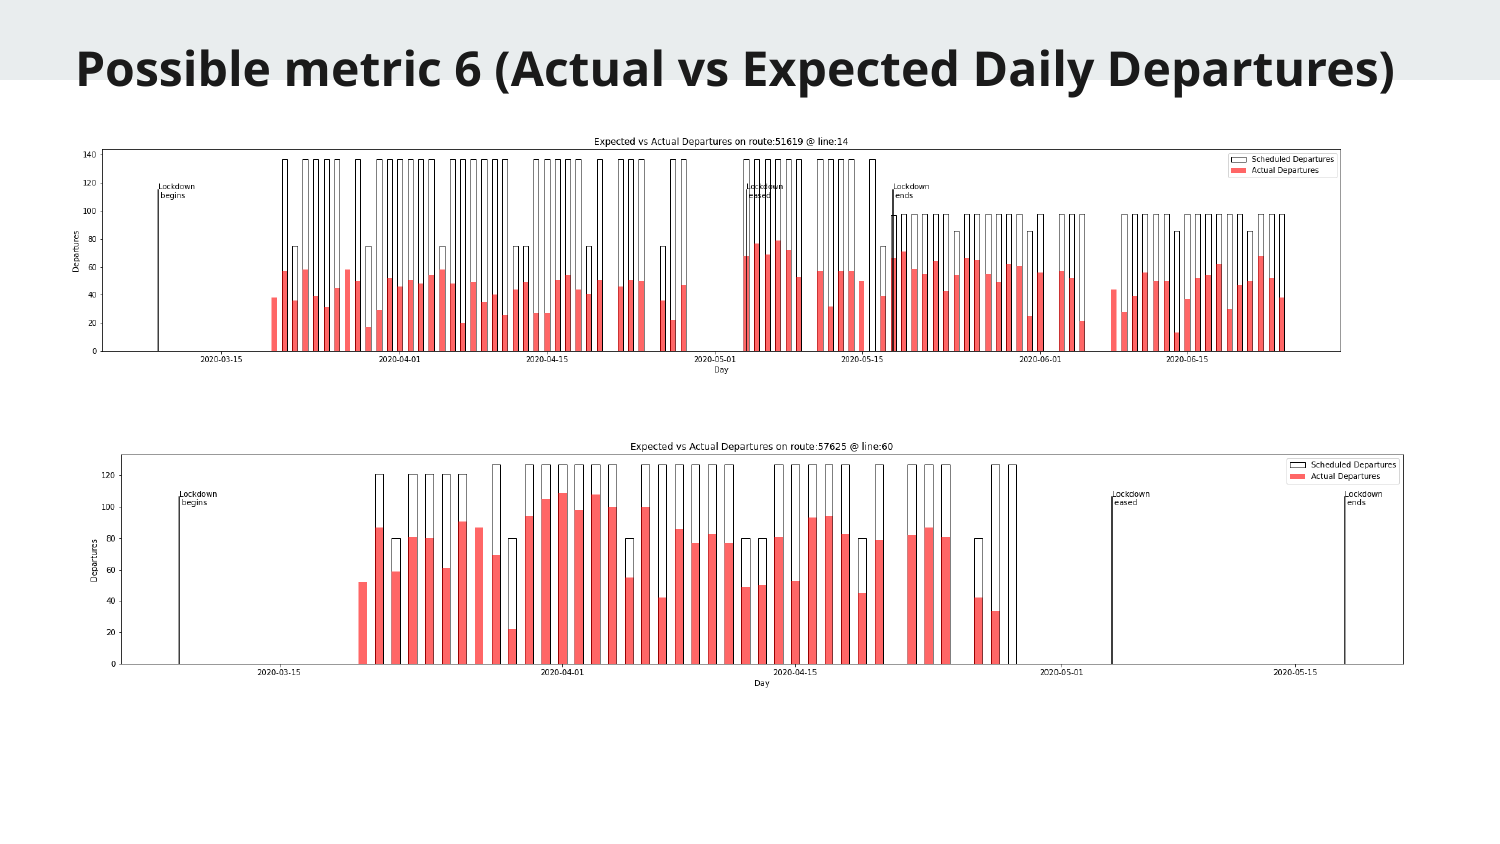

# Possible metric 6 (Actual vs Expected Daily Departures)